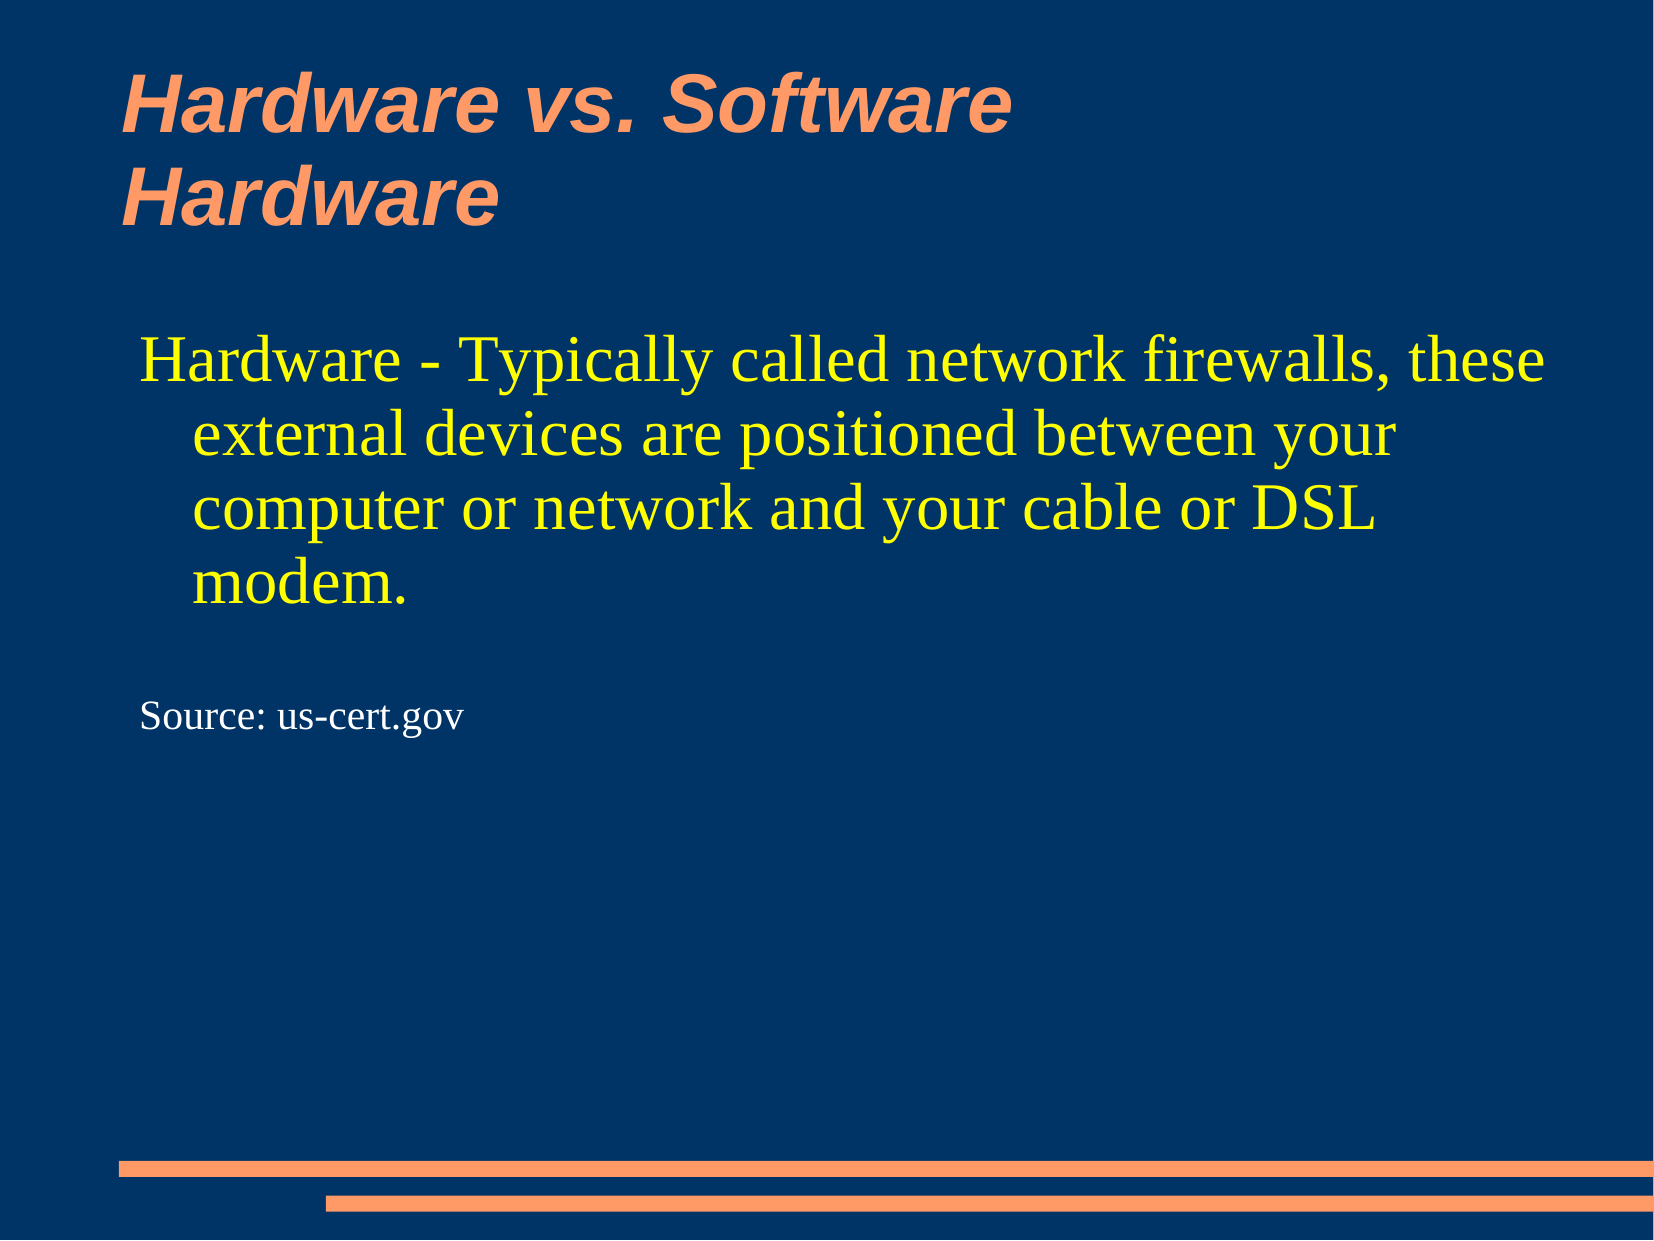

# Hardware vs. Software Hardware
Hardware - Typically called network firewalls, these external devices are positioned between your computer or network and your cable or DSL modem.
Source: us-cert.gov